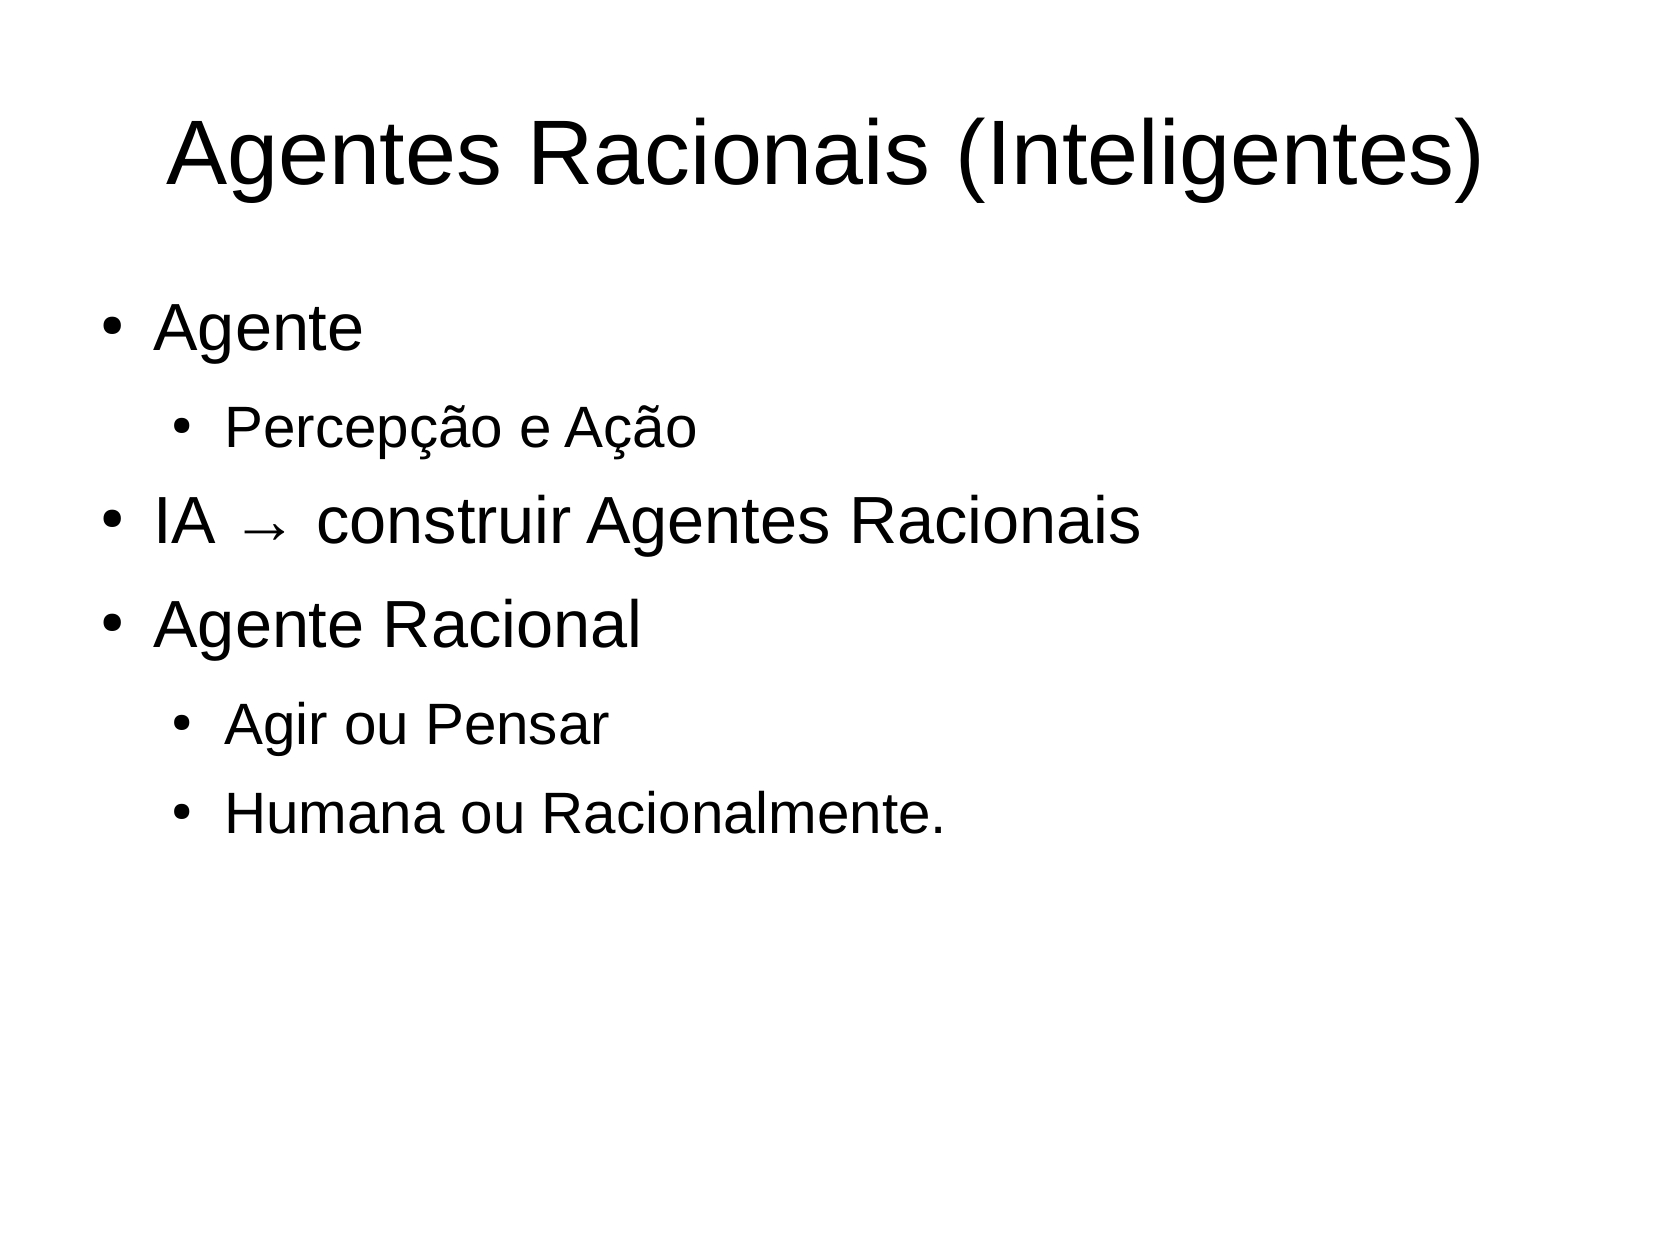

# Agentes Racionais (Inteligentes)
Agente
Percepção e Ação
IA → construir Agentes Racionais
Agente Racional
Agir ou Pensar
Humana ou Racionalmente.